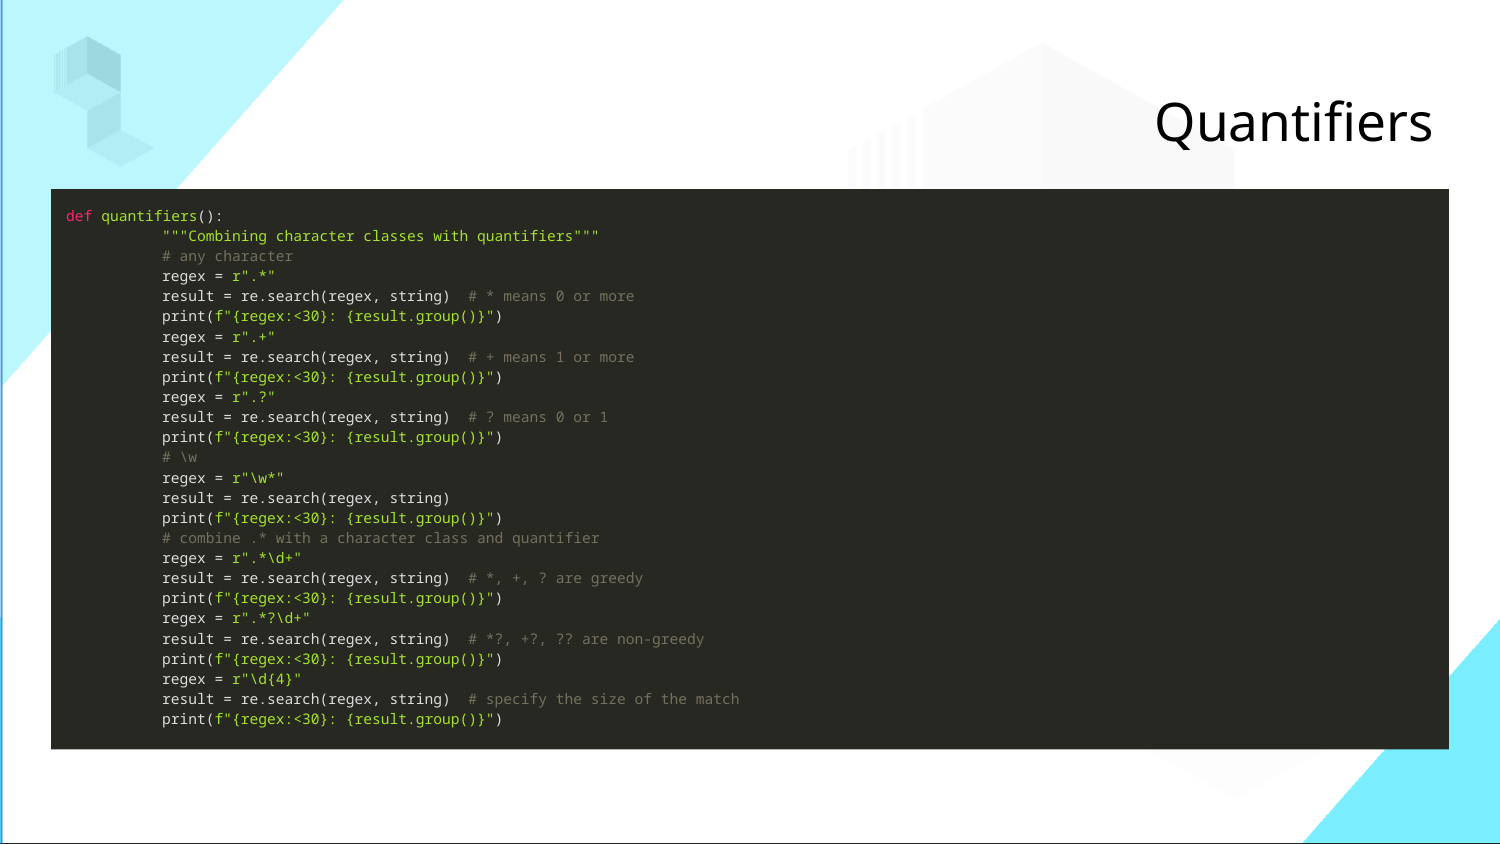

# Quantifiers
def quantifiers():
	"""Combining character classes with quantifiers"""
	# any character
	regex = r".*"
	result = re.search(regex, string) # * means 0 or more
	print(f"{regex:<30}: {result.group()}")
	regex = r".+"
	result = re.search(regex, string) # + means 1 or more
	print(f"{regex:<30}: {result.group()}")
	regex = r".?"
	result = re.search(regex, string) # ? means 0 or 1
	print(f"{regex:<30}: {result.group()}")
	# \w
	regex = r"\w*"
	result = re.search(regex, string)
	print(f"{regex:<30}: {result.group()}")
	# combine .* with a character class and quantifier
	regex = r".*\d+"
	result = re.search(regex, string) # *, +, ? are greedy
	print(f"{regex:<30}: {result.group()}")
	regex = r".*?\d+"
	result = re.search(regex, string) # *?, +?, ?? are non-greedy
	print(f"{regex:<30}: {result.group()}")
	regex = r"\d{4}"
	result = re.search(regex, string) # specify the size of the match
	print(f"{regex:<30}: {result.group()}")